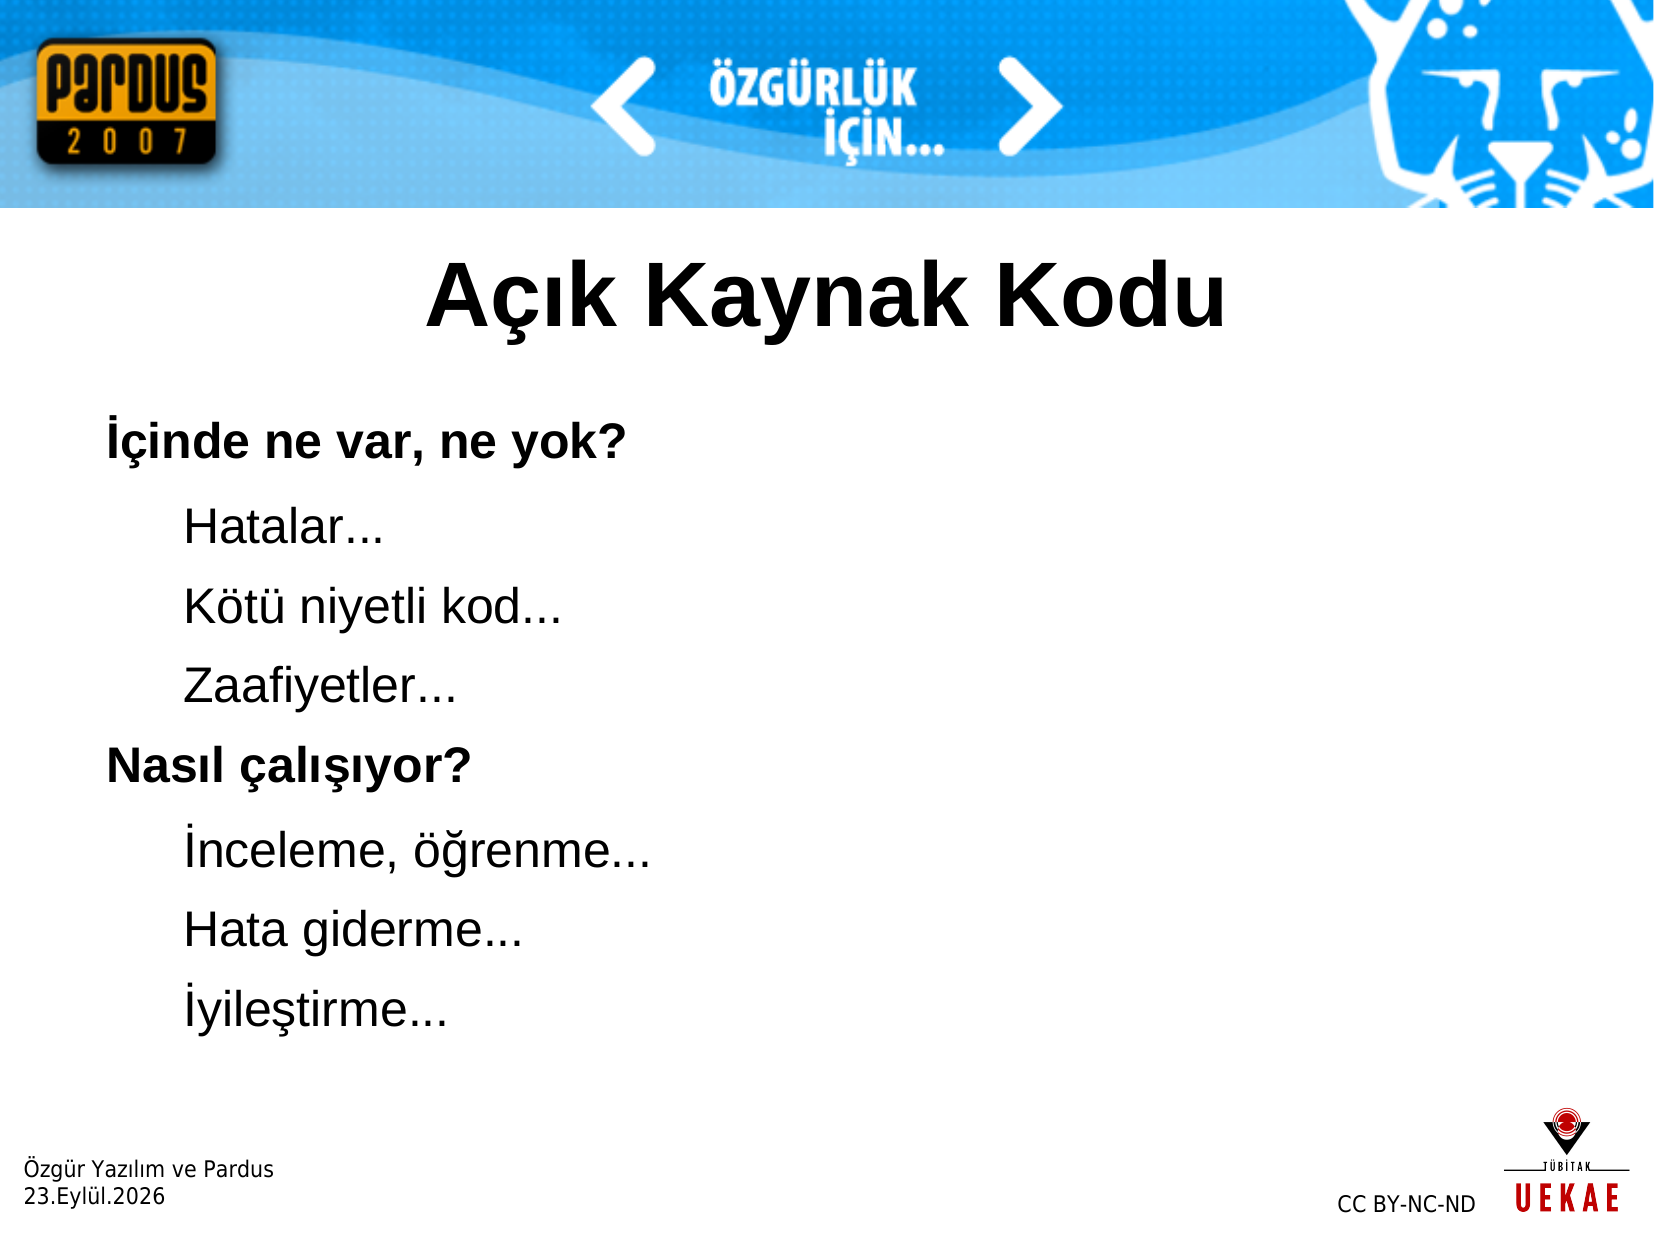

# Açık Kaynak Kodu
İçinde ne var, ne yok?
Hatalar...
Kötü niyetli kod...
Zaafiyetler...
Nasıl çalışıyor?
İnceleme, öğrenme...
Hata giderme...
İyileştirme...